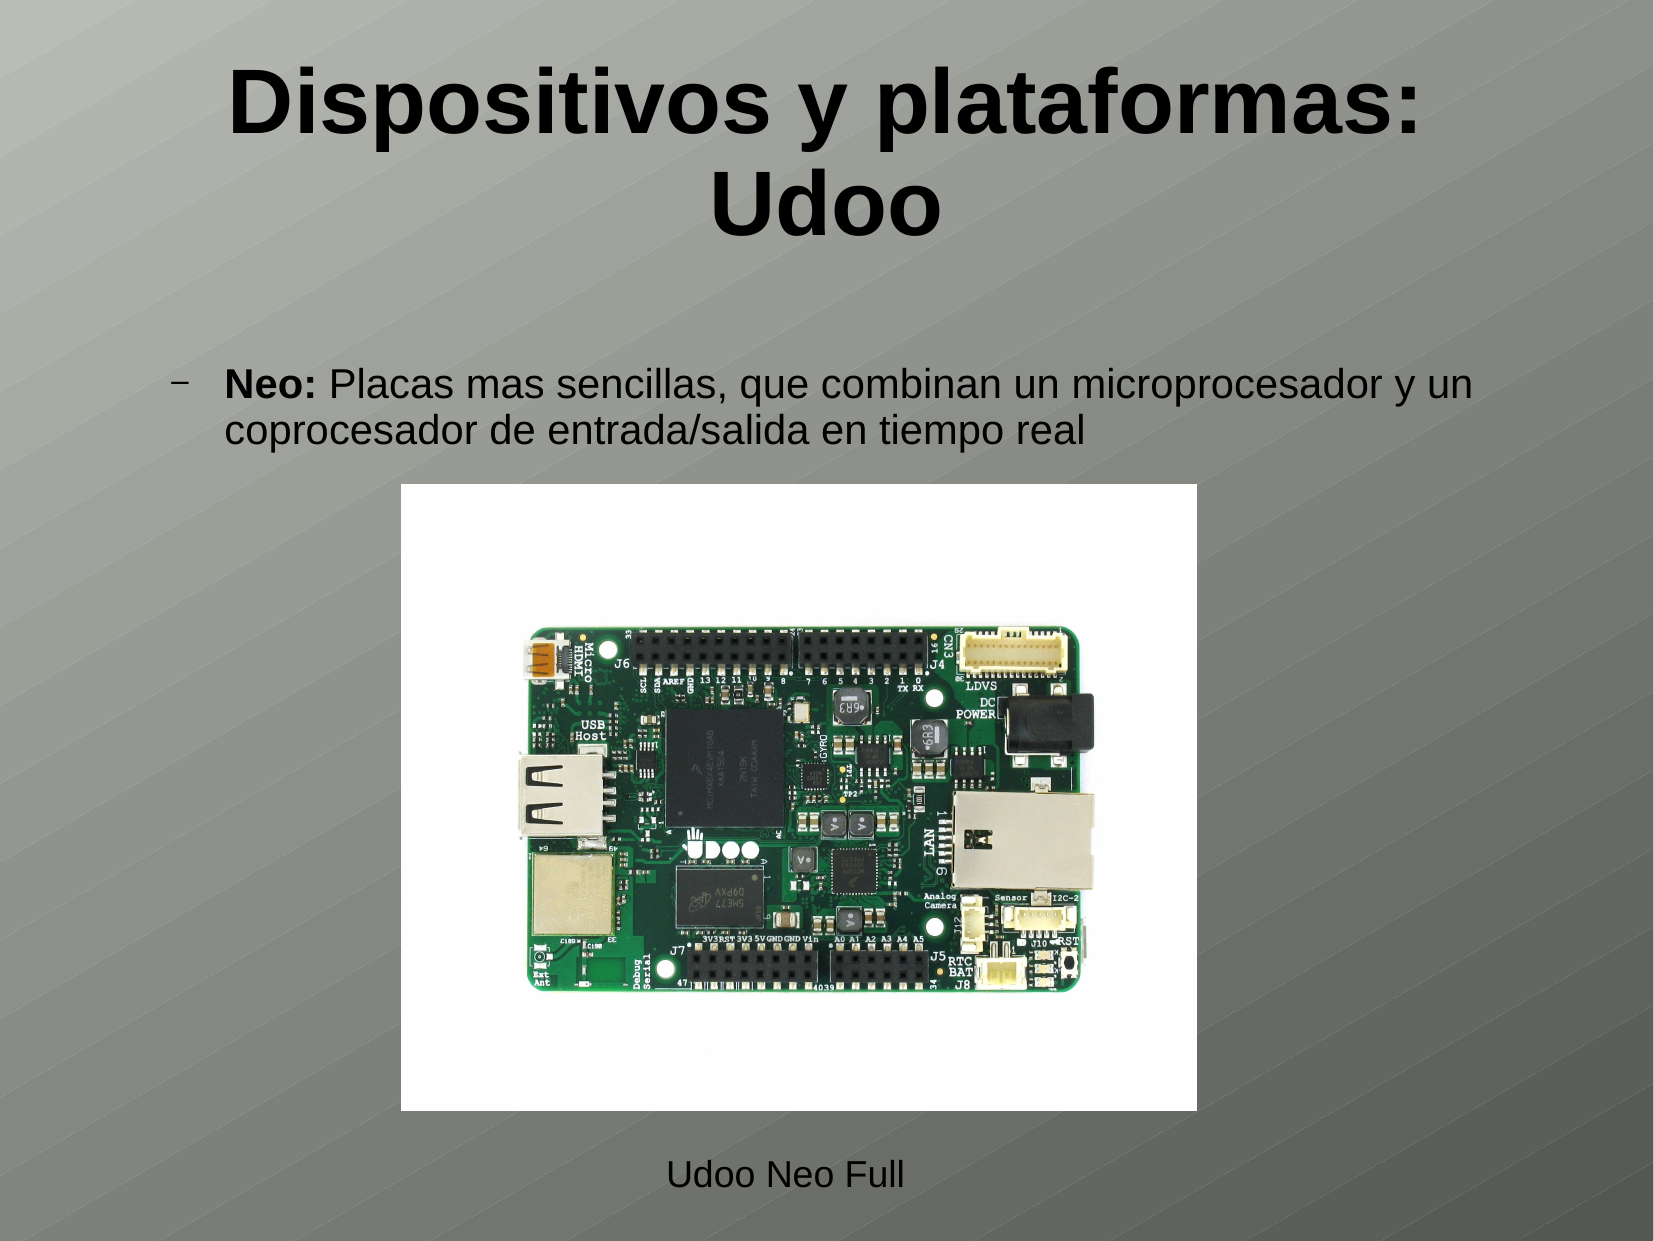

# Dispositivos y plataformas: Udoo
Neo: Placas mas sencillas, que combinan un microprocesador y un coprocesador de entrada/salida en tiempo real
Udoo Neo Full